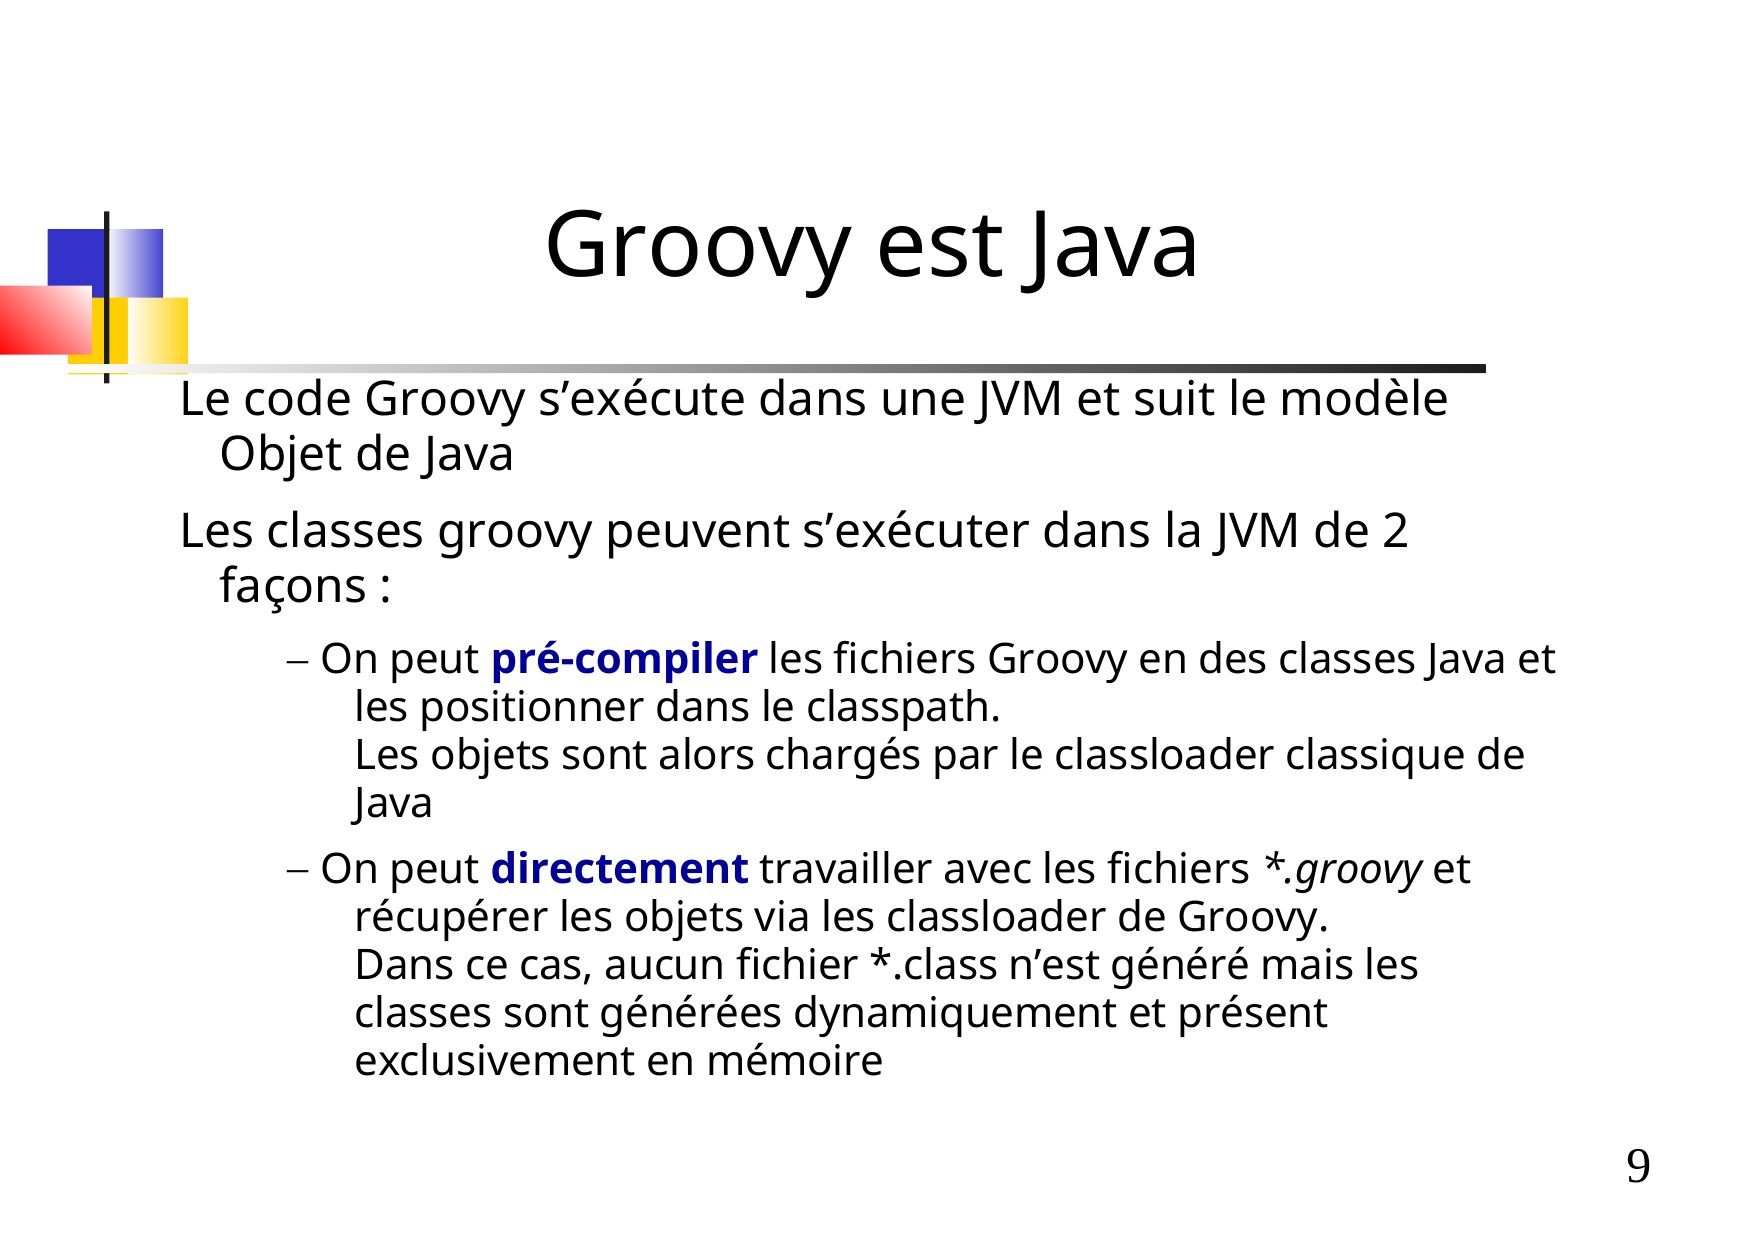

# Groovy est Java
Le code Groovy s’exécute dans une JVM et suit le modèle Objet de Java
Les classes groovy peuvent s’exécuter dans la JVM de 2 façons :
On peut pré-compiler les fichiers Groovy en des classes Java et les positionner dans le classpath.
Les objets sont alors chargés par le classloader classique de Java
On peut directement travailler avec les fichiers *.groovy et récupérer les objets via les classloader de Groovy.
Dans ce cas, aucun fichier *.class n’est généré mais les classes sont générées dynamiquement et présent exclusivement en mémoire